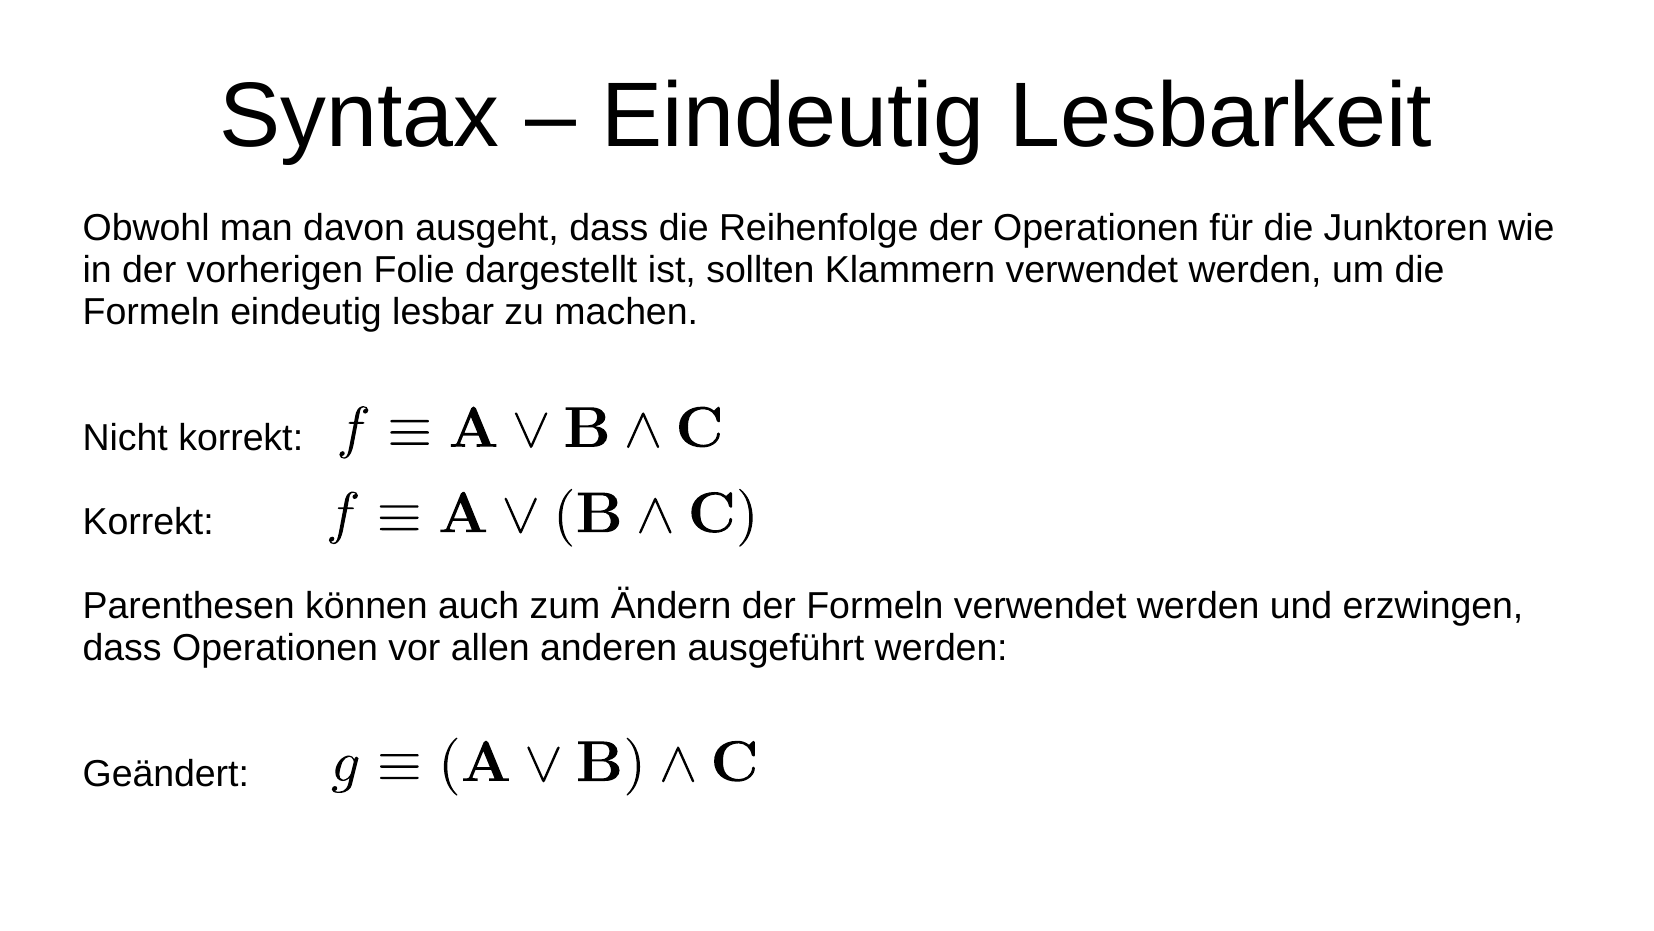

# Syntax – Eindeutig Lesbarkeit
Obwohl man davon ausgeht, dass die Reihenfolge der Operationen für die Junktoren wie in der vorherigen Folie dargestellt ist, sollten Klammern verwendet werden, um die Formeln eindeutig lesbar zu machen.
Nicht korrekt:
Korrekt:
Parenthesen können auch zum Ändern der Formeln verwendet werden und erzwingen, dass Operationen vor allen anderen ausgeführt werden:
Geändert: